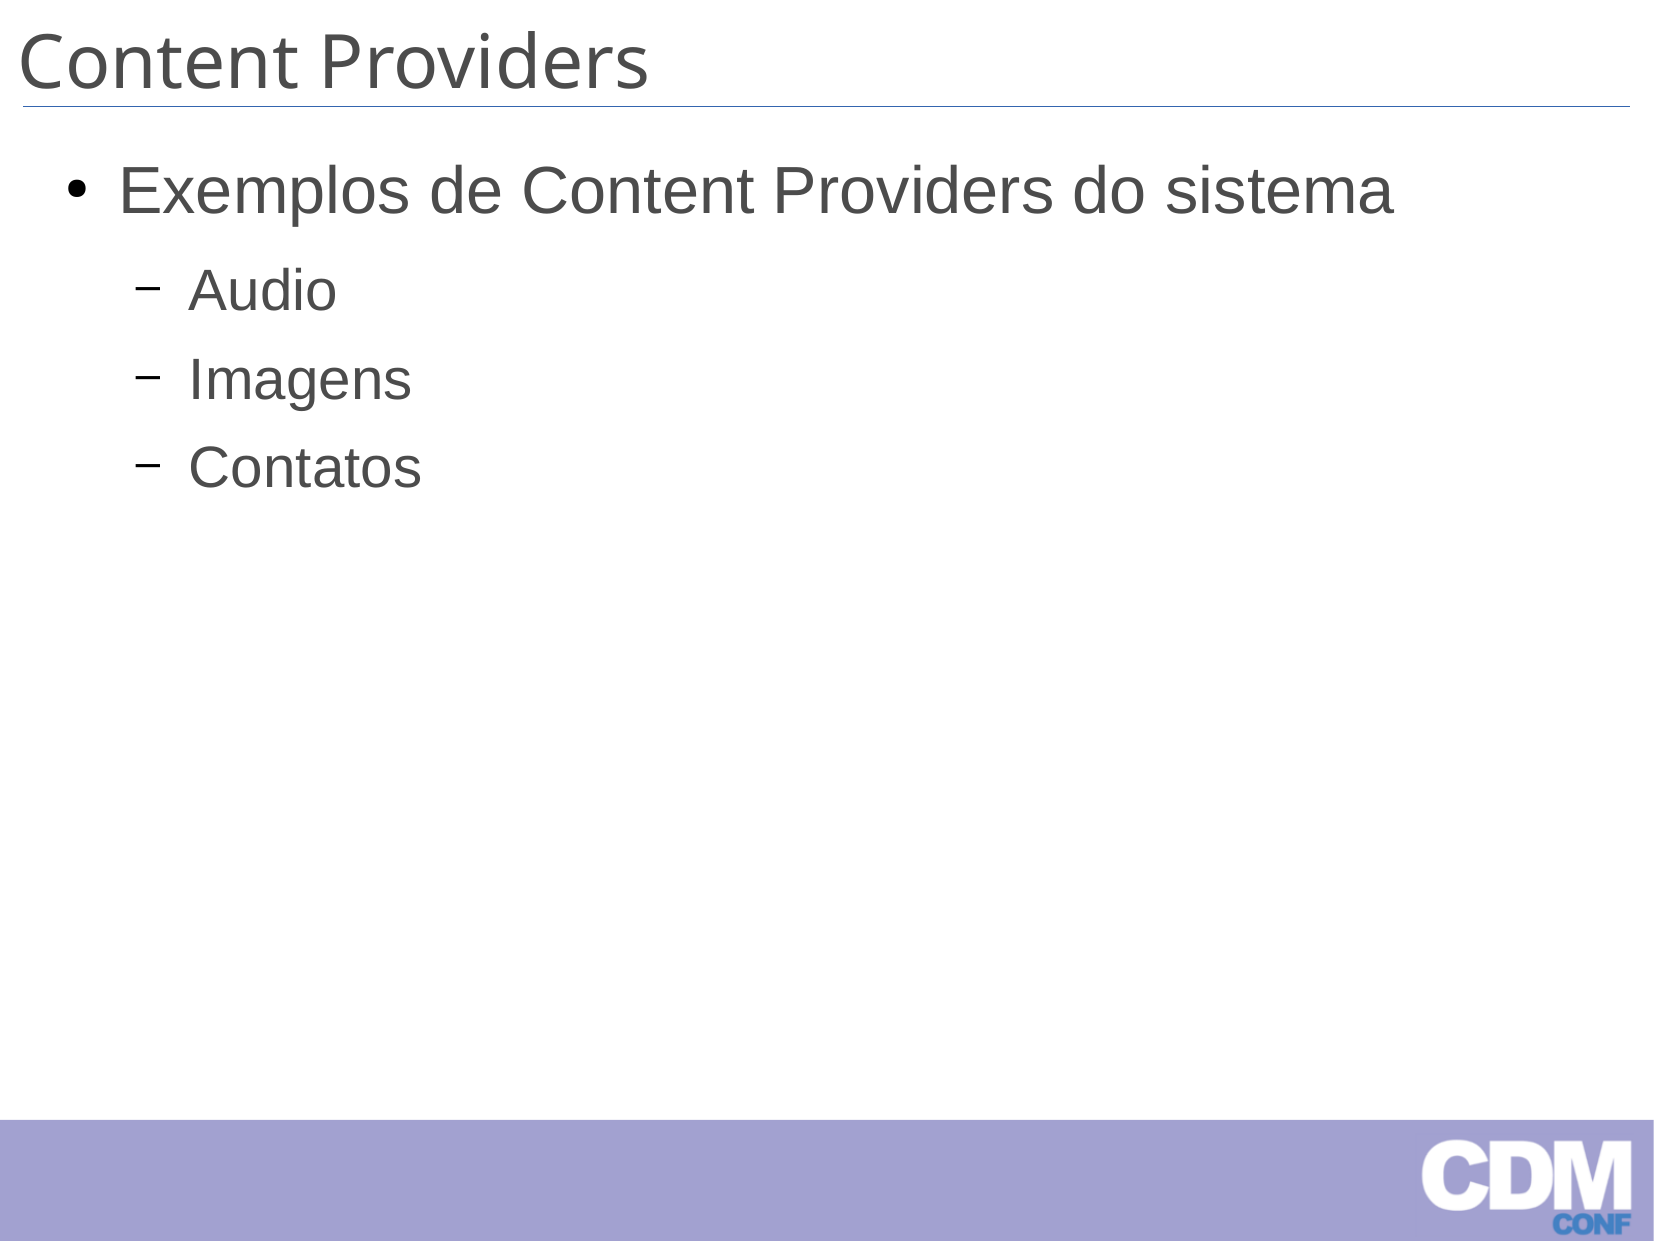

# Content Providers
Exemplos de Content Providers do sistema
Audio
Imagens
Contatos